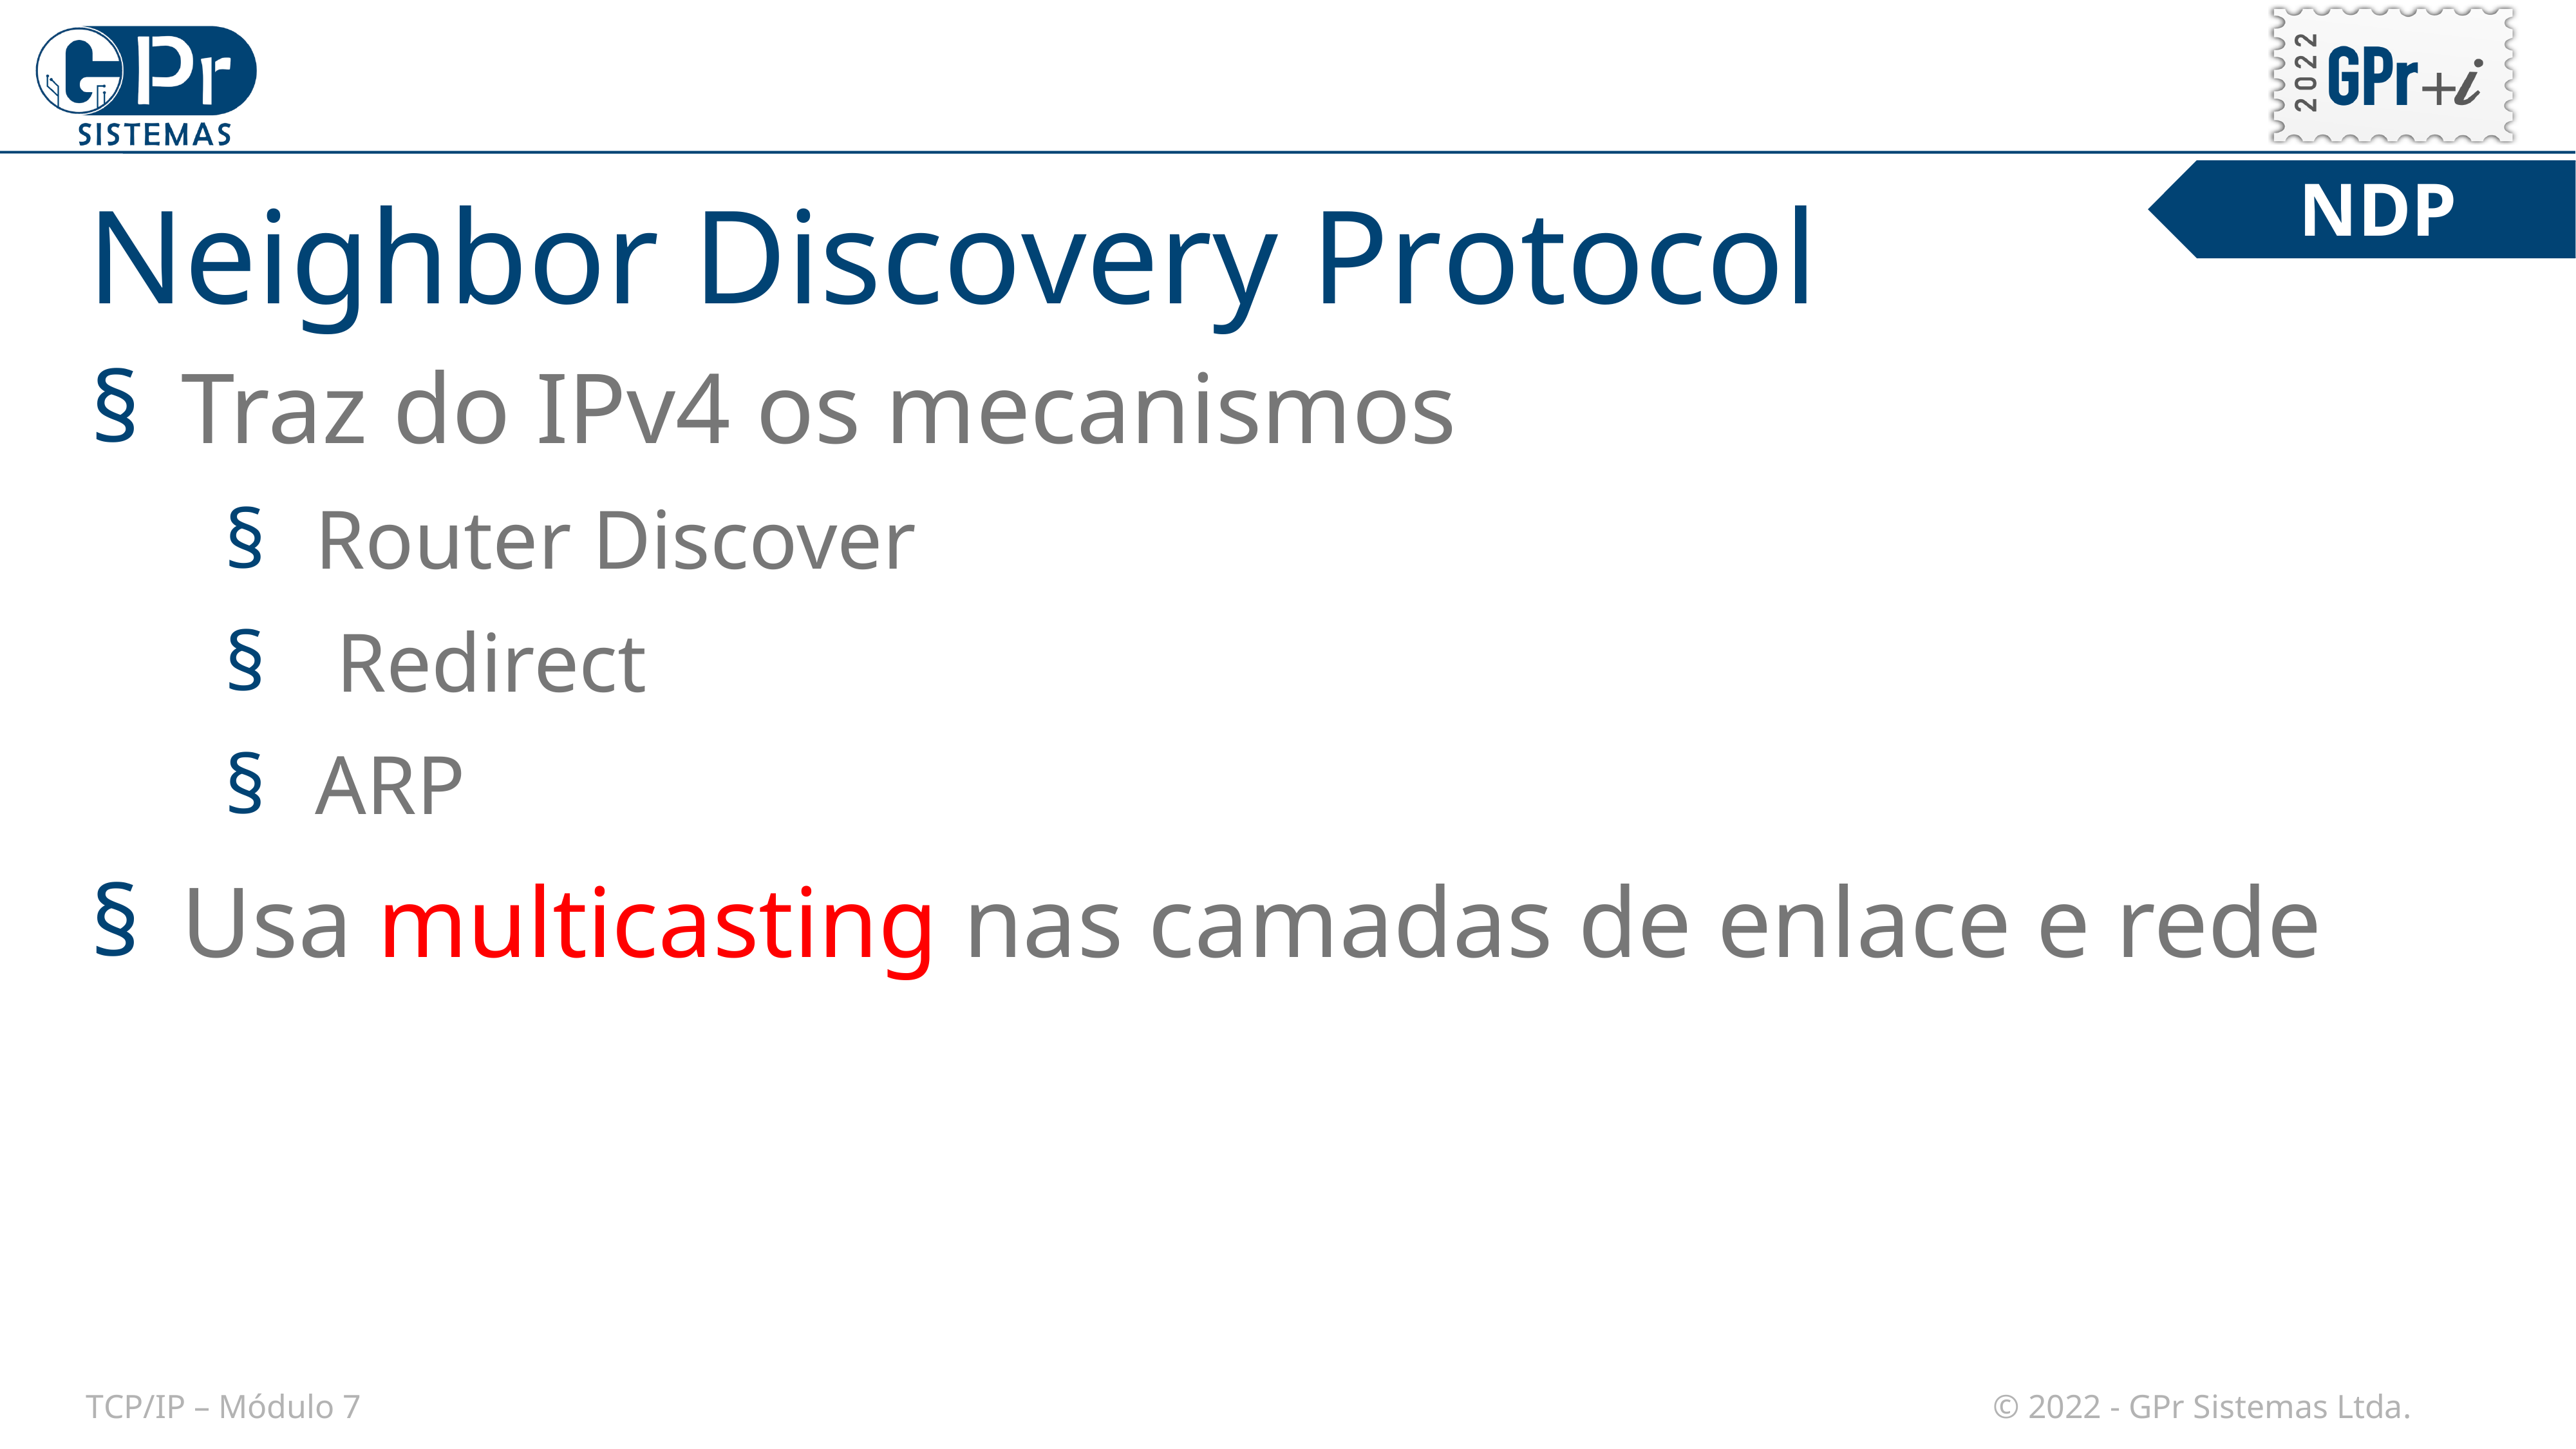

NDP
Neighbor Discovery Protocol
# Traz do IPv4 os mecanismos
Router Discover
 Redirect
ARP
Usa multicasting nas camadas de enlace e rede